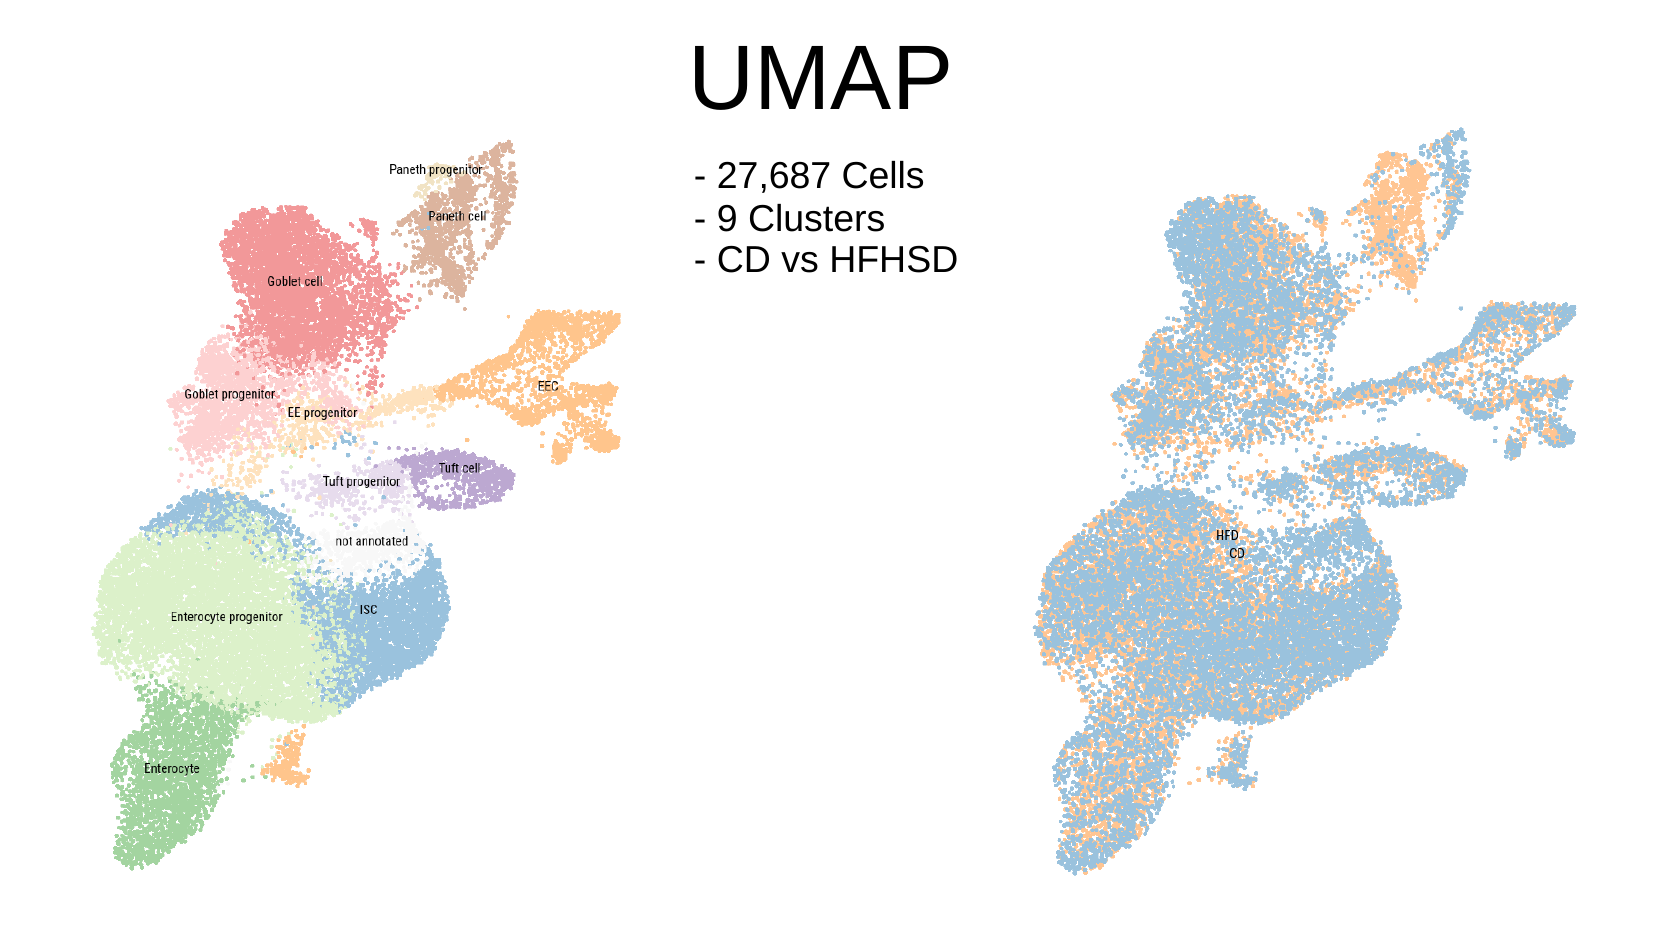

# UMAP
- 27,687 Cells
- 9 Clusters
- CD vs HFHSD